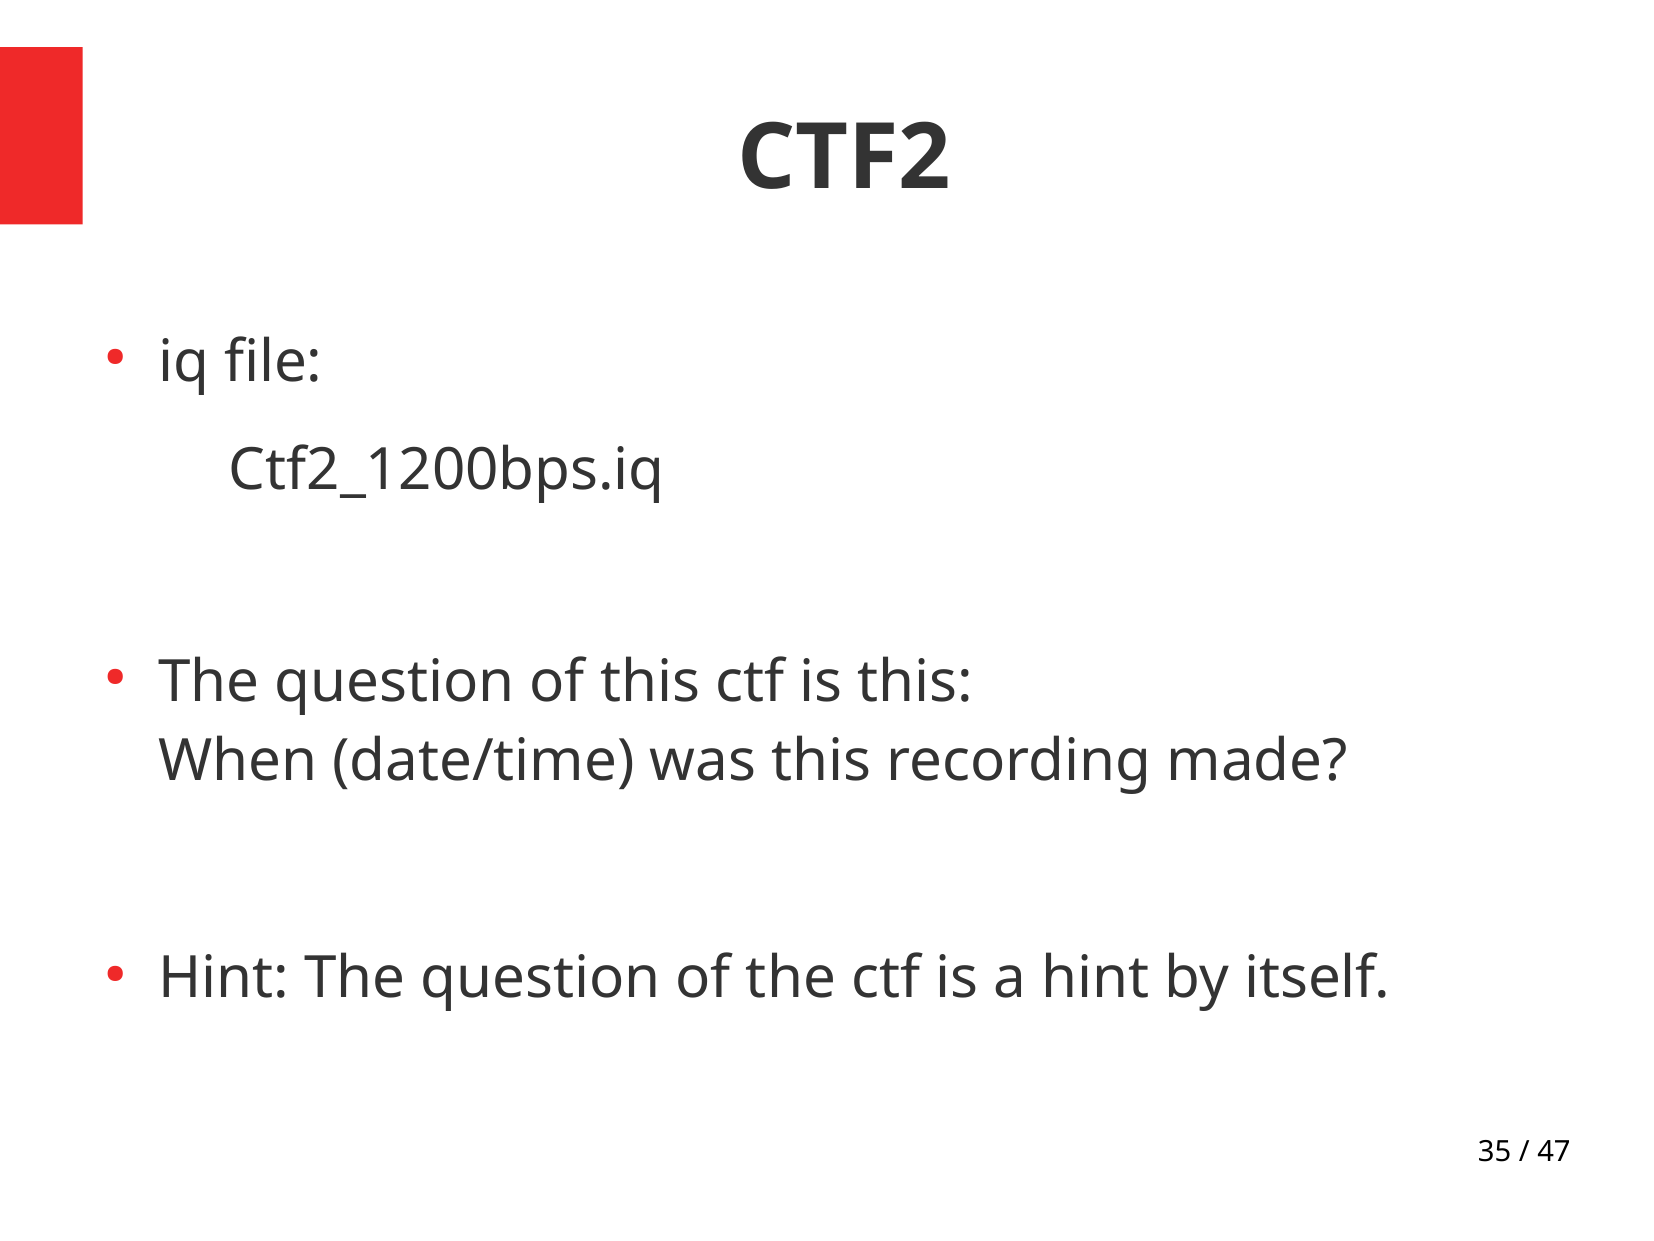

# CTF2
iq file:
Ctf2_1200bps.iq
The question of this ctf is this:
When (date/time) was this recording made?
Hint: The question of the ctf is a hint by itself.
35